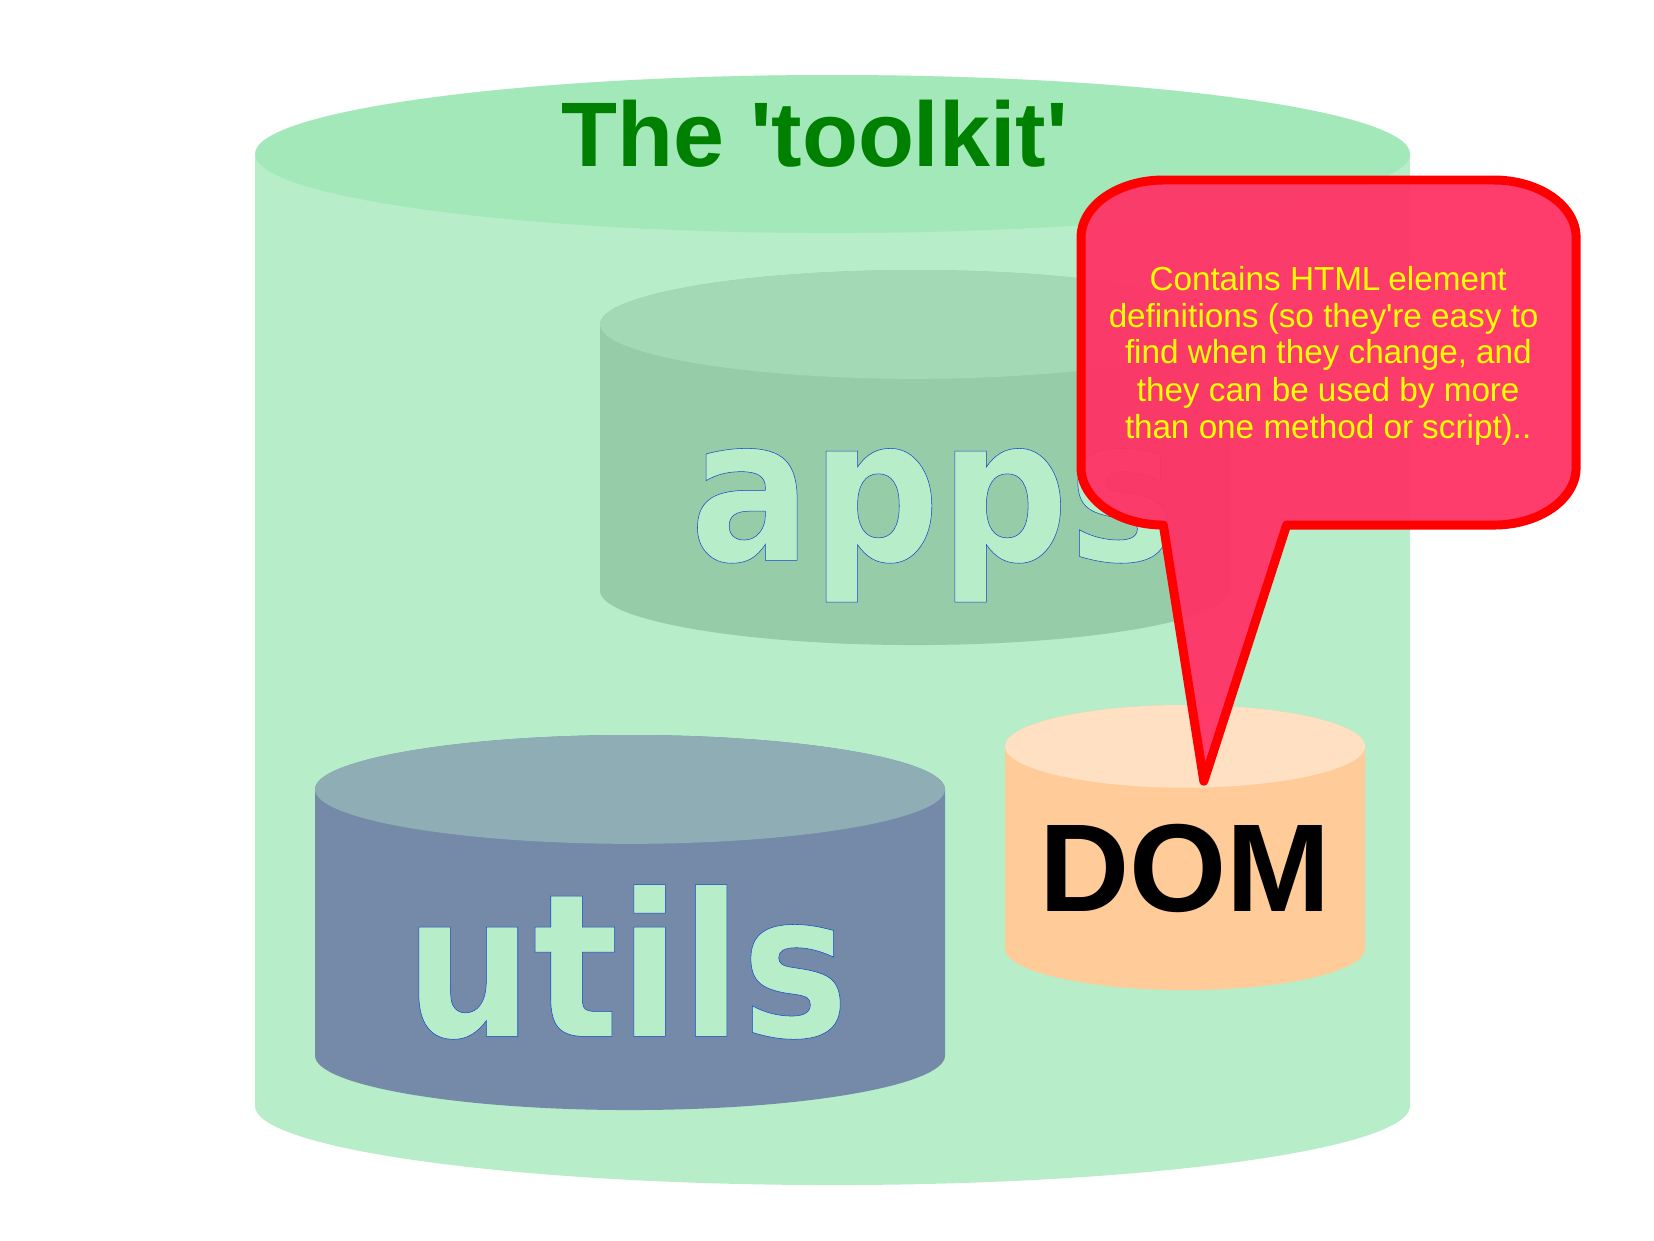

# The 'toolkit'
Contains HTML element
definitions (so they're easy to
find when they change, and
they can be used by more
than one method or script)..
apps
DOM
utils